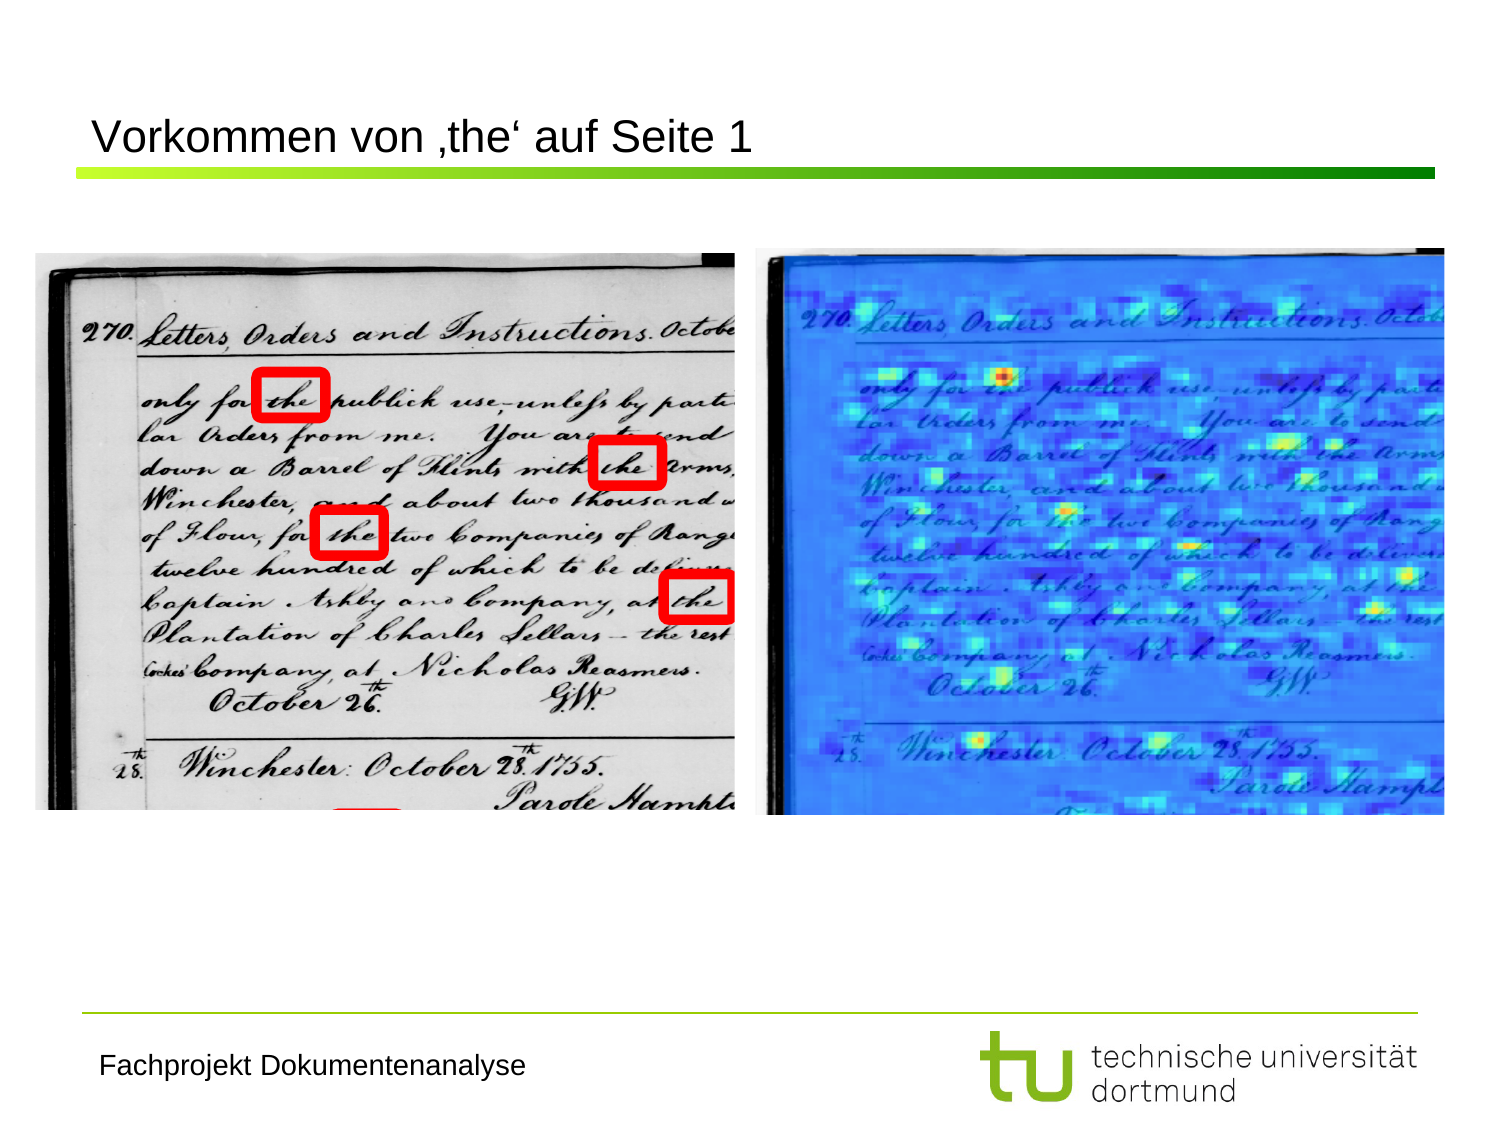

# Vorkommen von ‚the‘ auf Seite 1